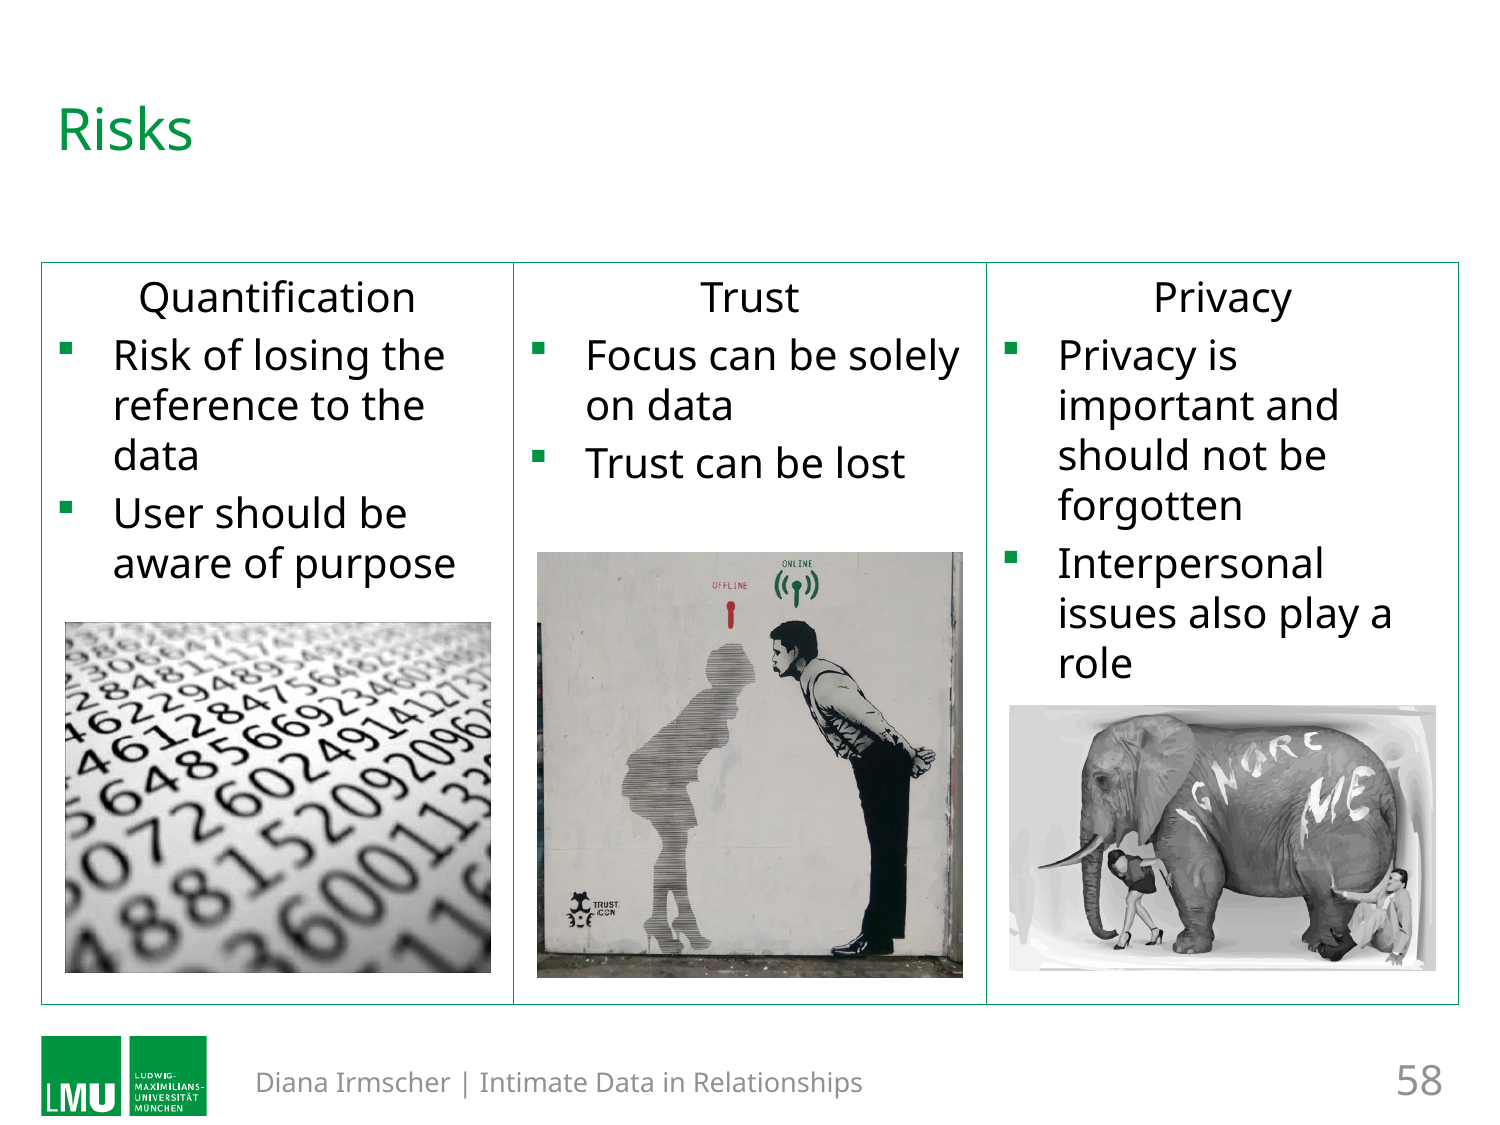

# Risks
Quantification
Risk of losing the reference to the data
User should be aware of purpose
Trust
Focus can be solely on data
Trust can be lost
Privacy
Privacy is important and should not be forgotten
Interpersonal issues also play a role
Diana Irmscher | Intimate Data in Relationships